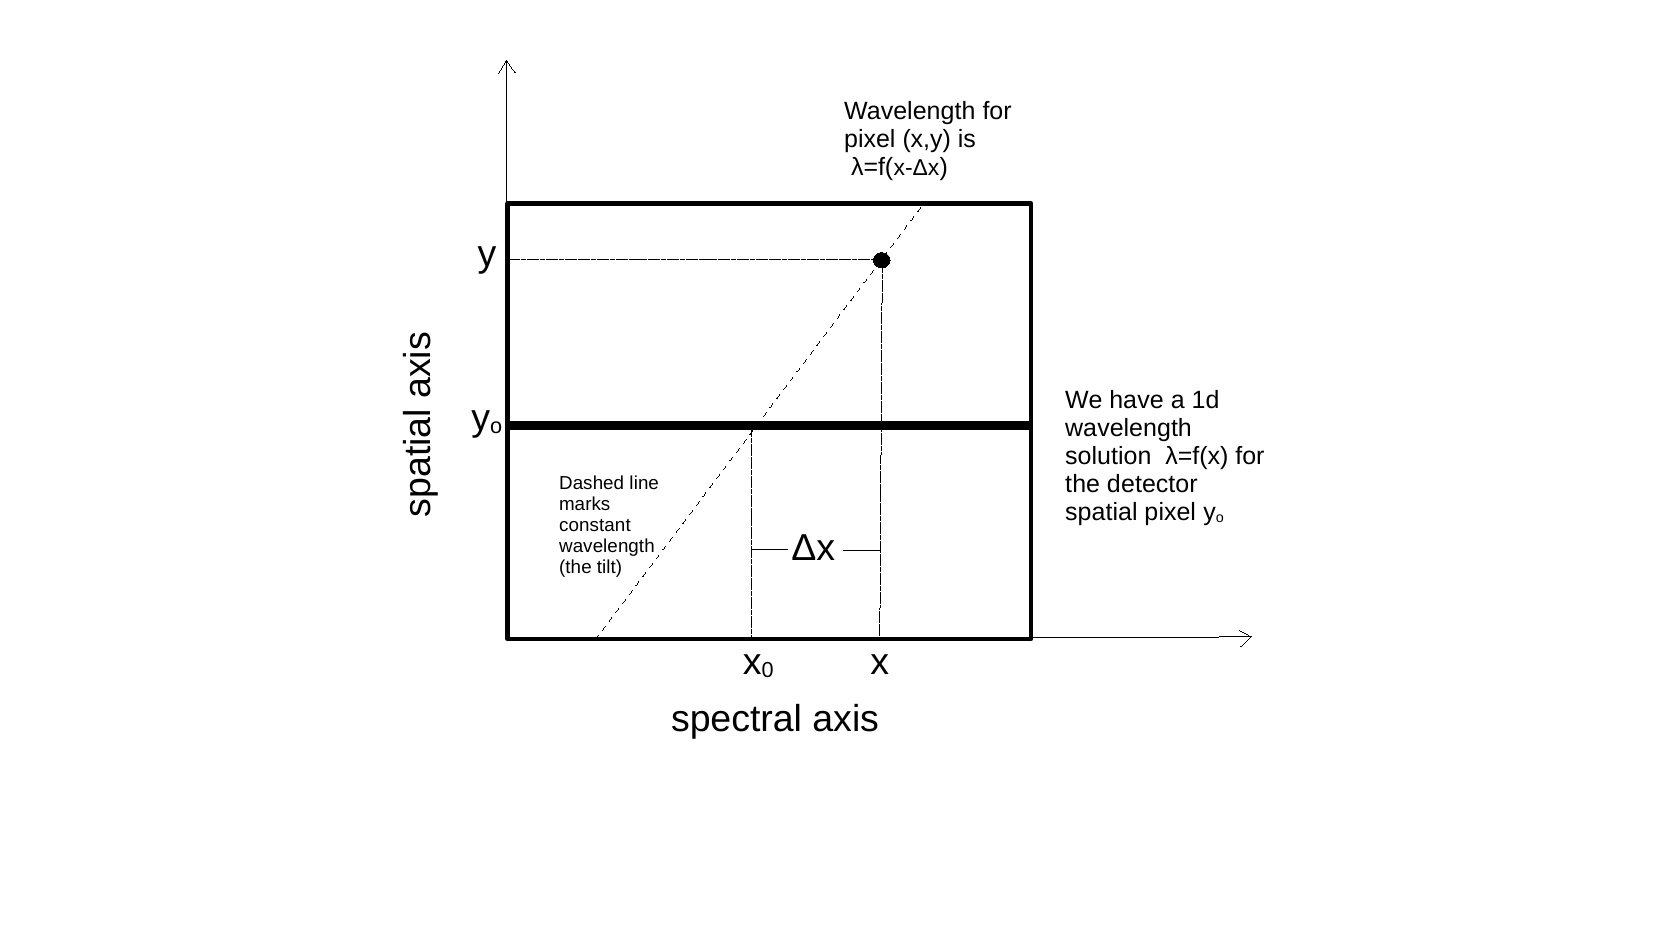

Wavelength for pixel (x,y) is  λ=f(x-Δx)
y
spatial axis
We have a 1d wavelength solution  λ=f(x) for the detector spatial pixel yo
yo
Dashed line marks constant wavelength (the tilt)
Δx
x0
x
spectral axis